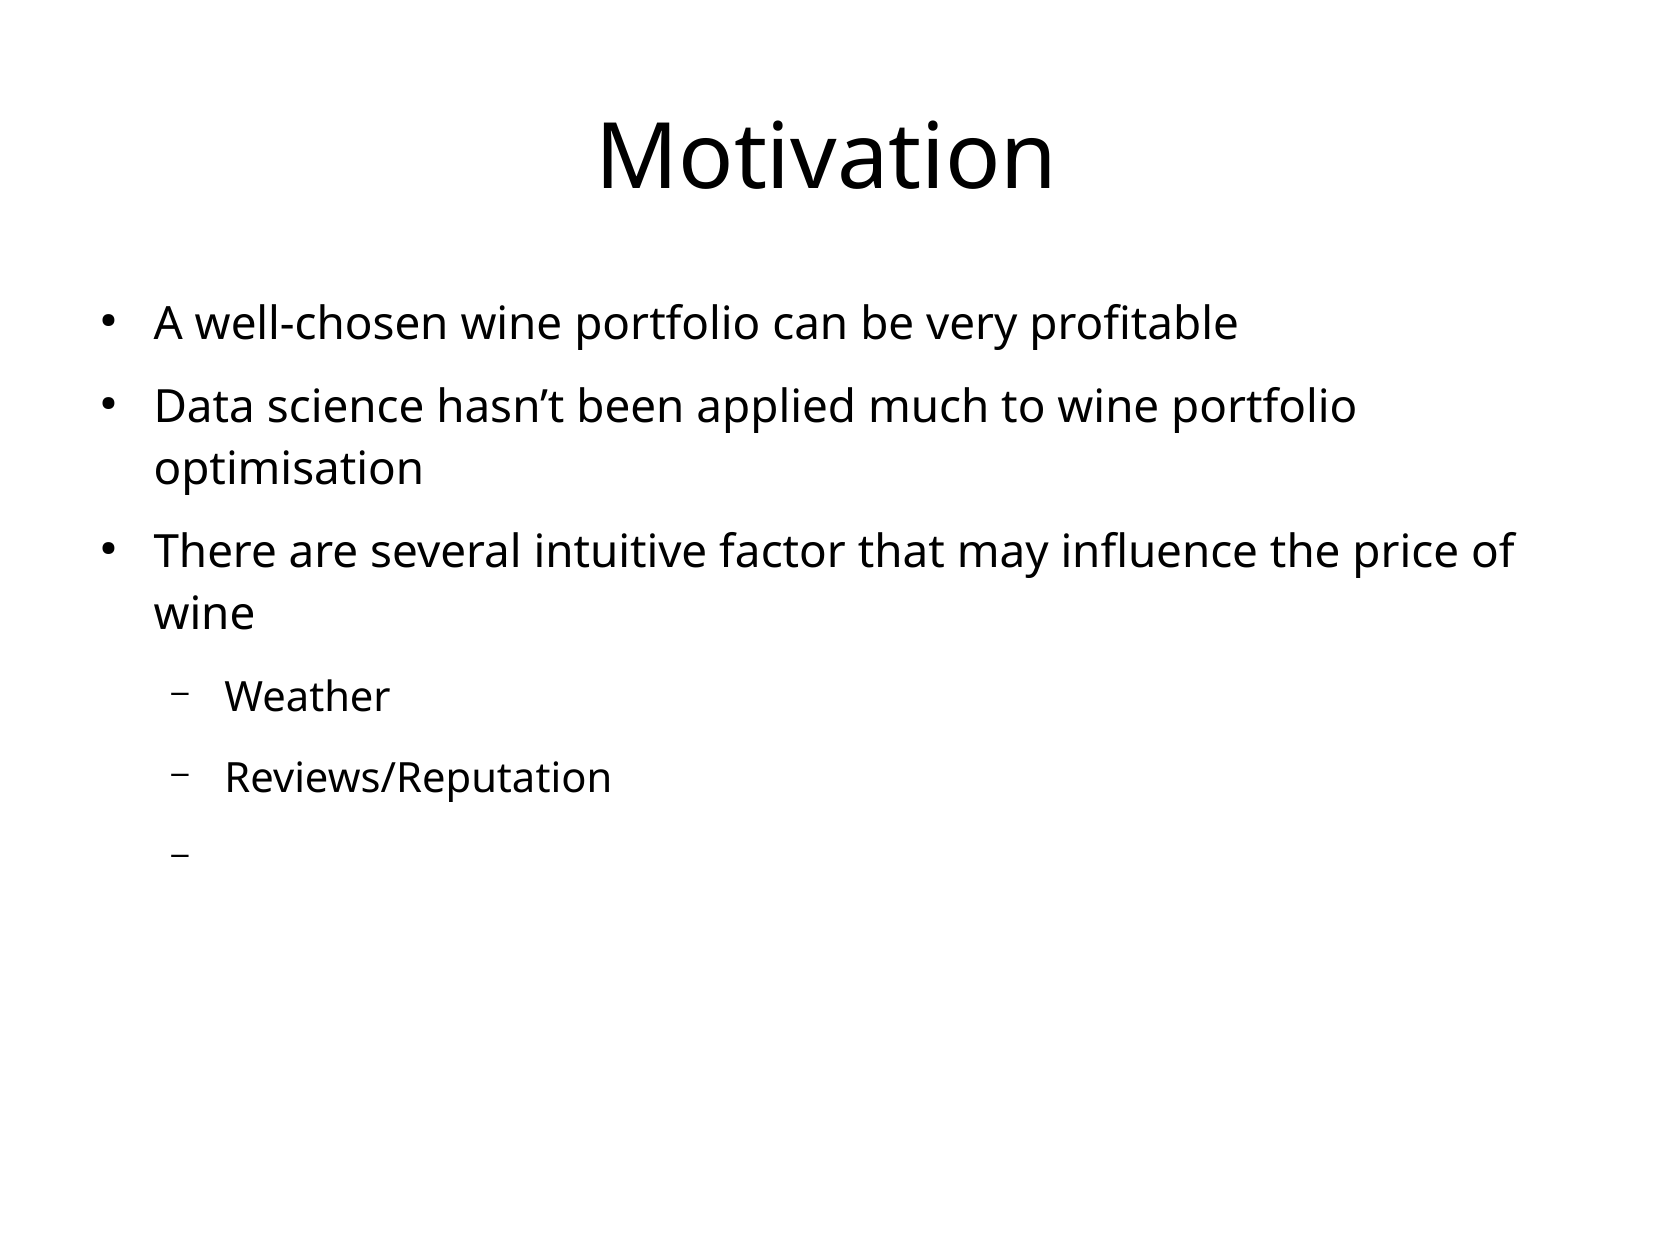

# Motivation
A well-chosen wine portfolio can be very profitable
Data science hasn’t been applied much to wine portfolio optimisation
There are several intuitive factor that may influence the price of wine
Weather
Reviews/Reputation